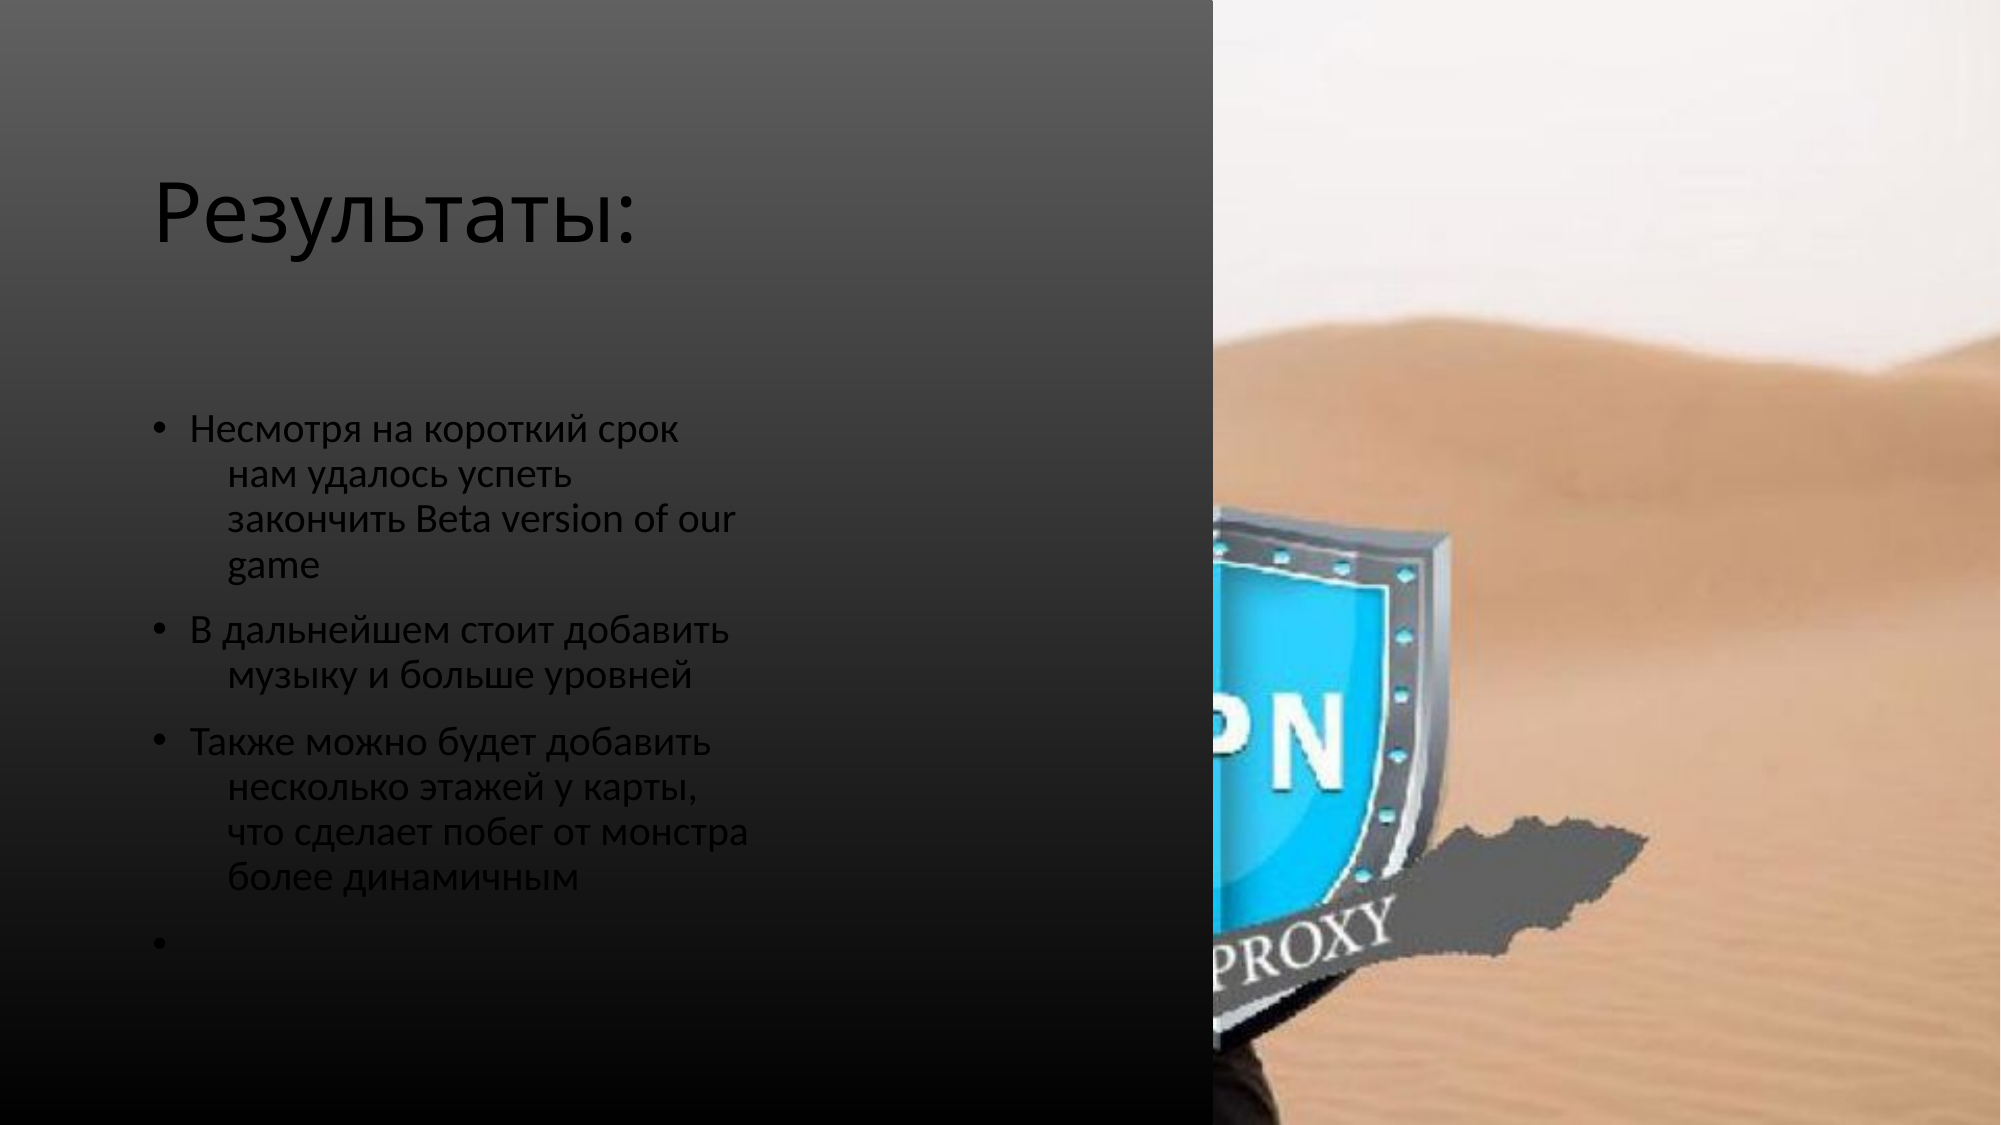

# Результаты:
Несмотря на короткий срок нам удалось успеть закончить Beta version of our game
В дальнейшем стоит добавить музыку и больше уровней
Также можно будет добавить несколько этажей у карты, что сделает побег от монстра более динамичным